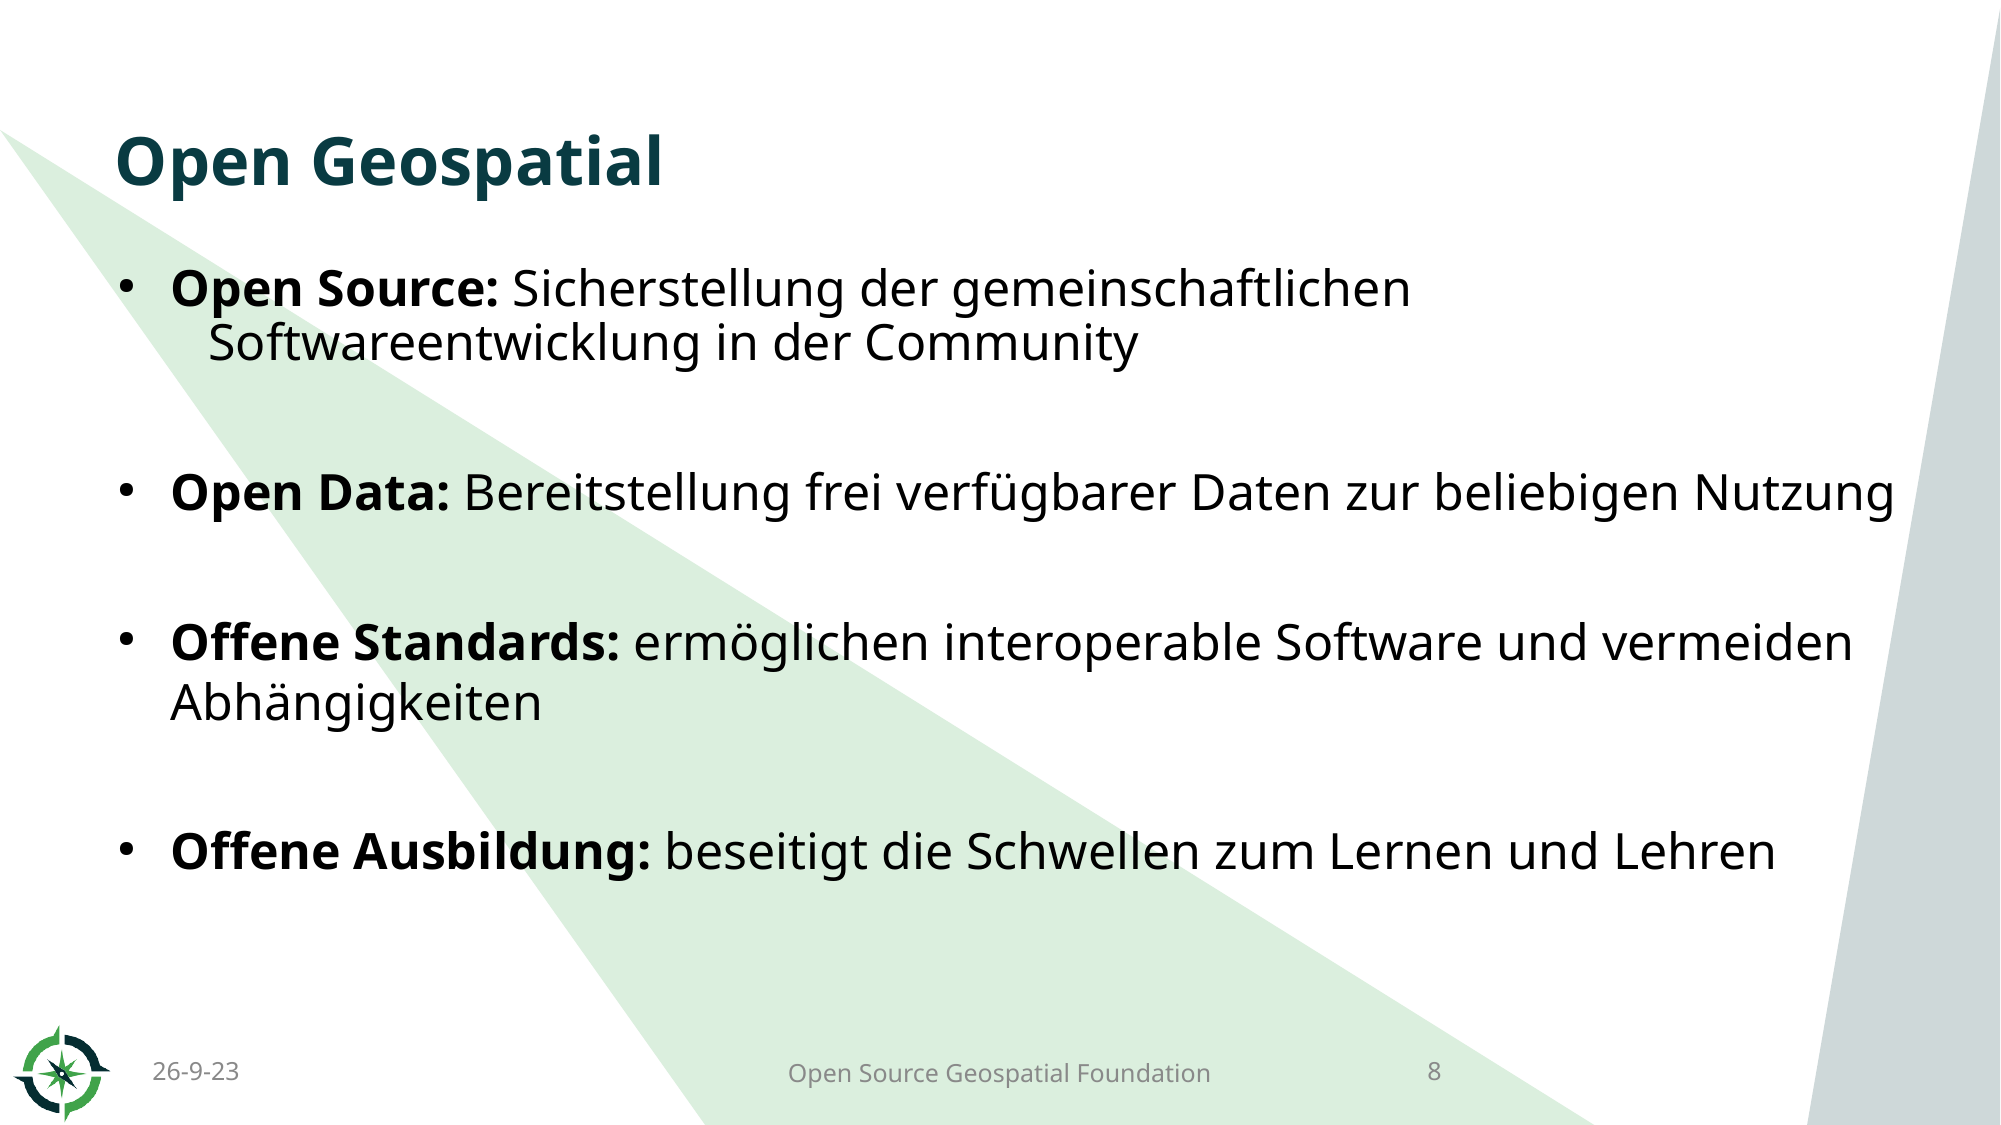

# Open Geospatial
Open Source: Sicherstellung der gemeinschaftlichen 	Softwareentwicklung in der Community
Open Data: Bereitstellung frei verfügbarer Daten zur beliebigen Nutzung
Offene Standards: ermöglichen interoperable Software und vermeiden Abhängigkeiten
Offene Ausbildung: beseitigt die Schwellen zum Lernen und Lehren
26-8-21
Open Source Geospatial Foundation